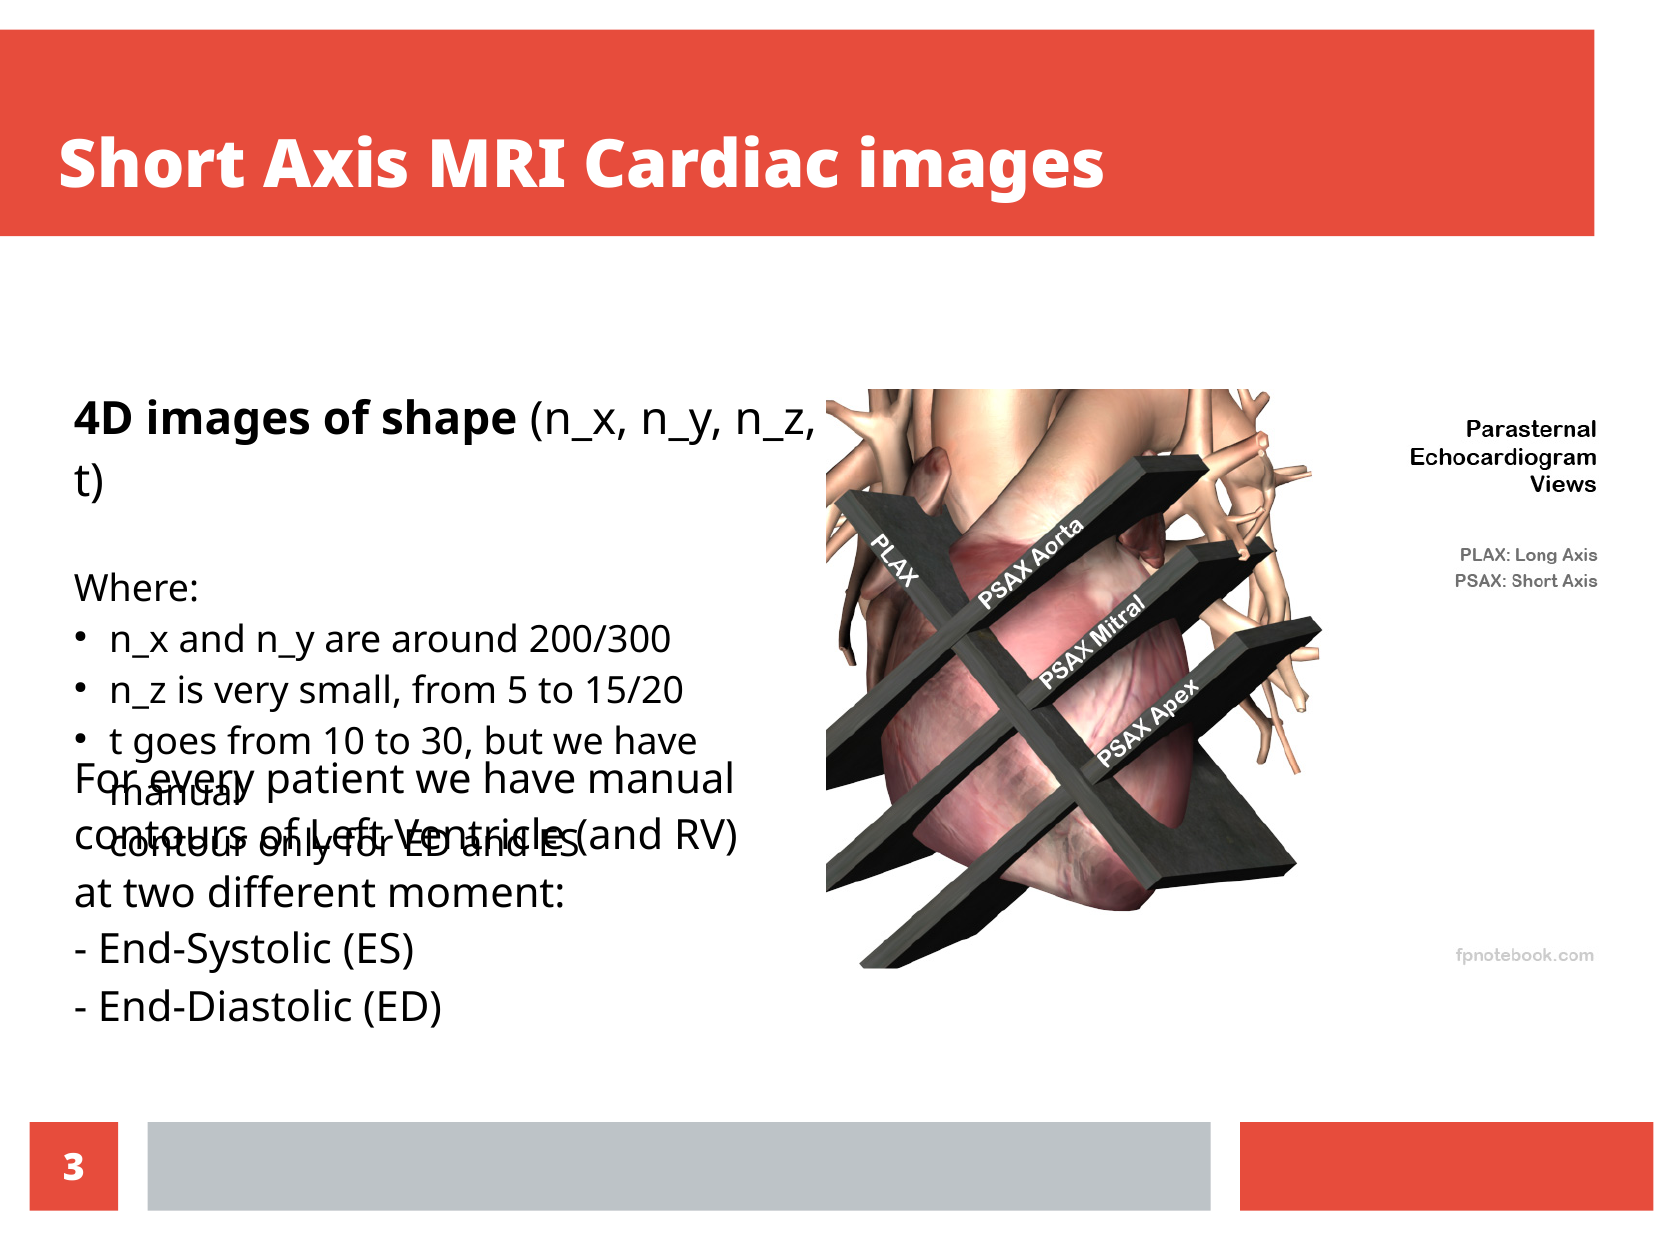

# Short Axis MRI Cardiac images
4D images of shape (n_x, n_y, n_z, t)
Where:
n_x and n_y are around 200/300
n_z is very small, from 5 to 15/20
t goes from 10 to 30, but we have manual
contour only for ED and ES
For every patient we have manual contours of Left Ventricle (and RV) at two different moment:
- End-Systolic (ES)
- End-Diastolic (ED)
3